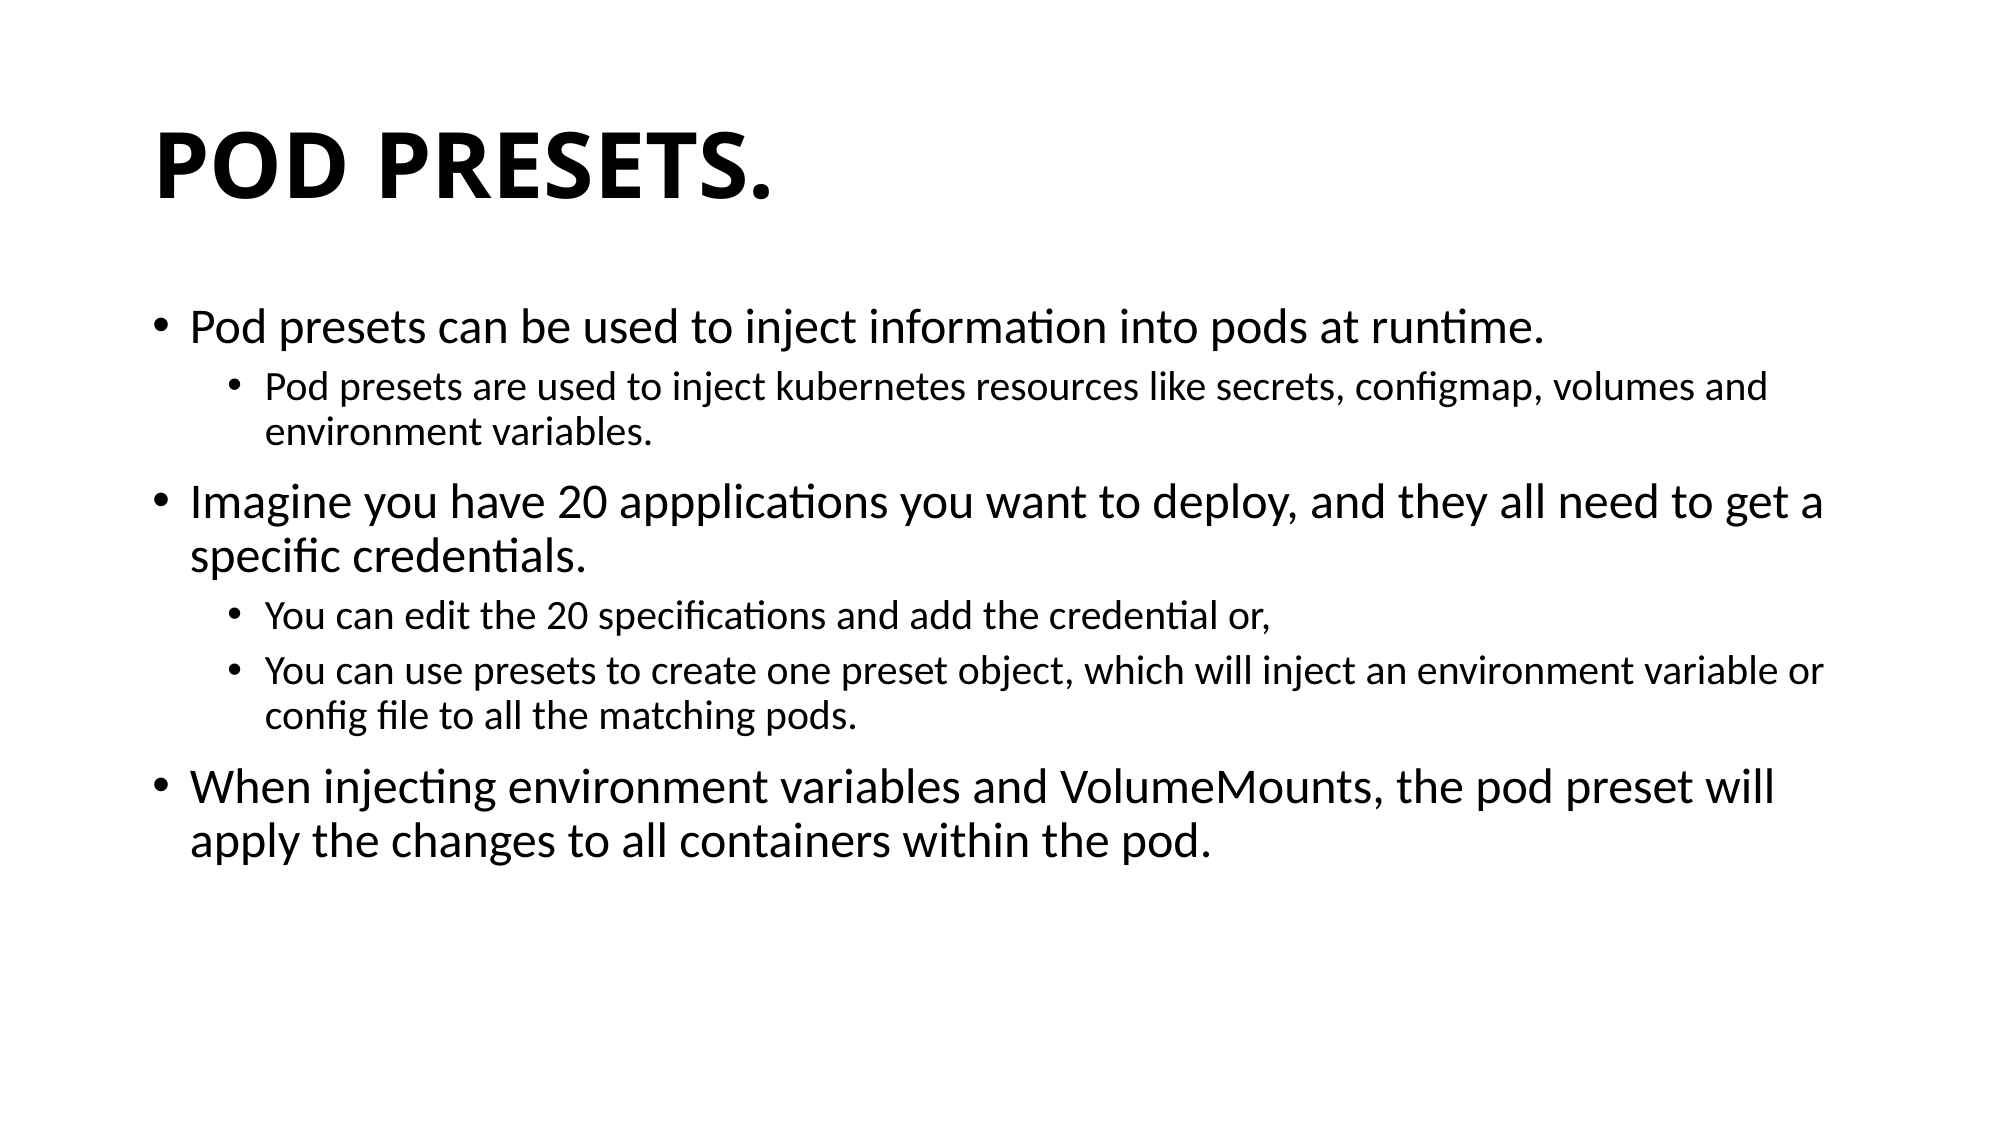

# POD PRESETS.
Pod presets can be used to inject information into pods at runtime.
Pod presets are used to inject kubernetes resources like secrets, configmap, volumes and environment variables.
Imagine you have 20 appplications you want to deploy, and they all need to get a specific credentials.
You can edit the 20 specifications and add the credential or,
You can use presets to create one preset object, which will inject an environment variable or config file to all the matching pods.
When injecting environment variables and VolumeMounts, the pod preset will apply the changes to all containers within the pod.